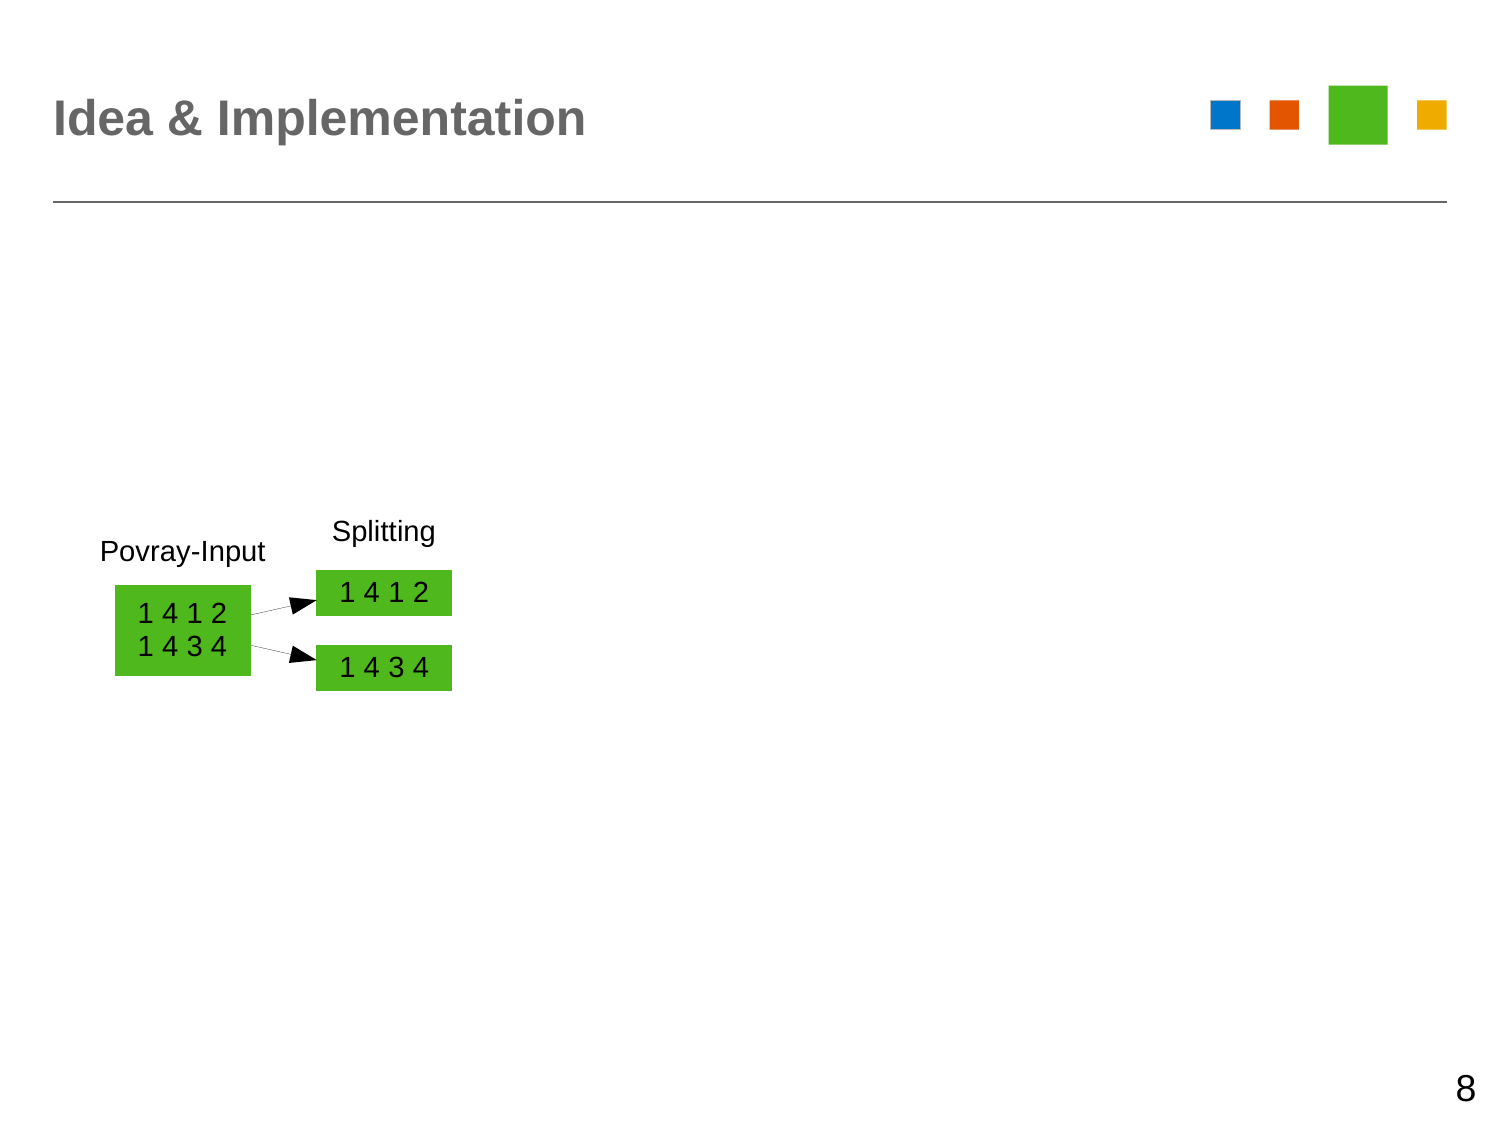

# Idea & Implementation
Splitting
Povray-Input
1 4 1 2
1 4 1 2
1 4 3 4
1 4 3 4
8